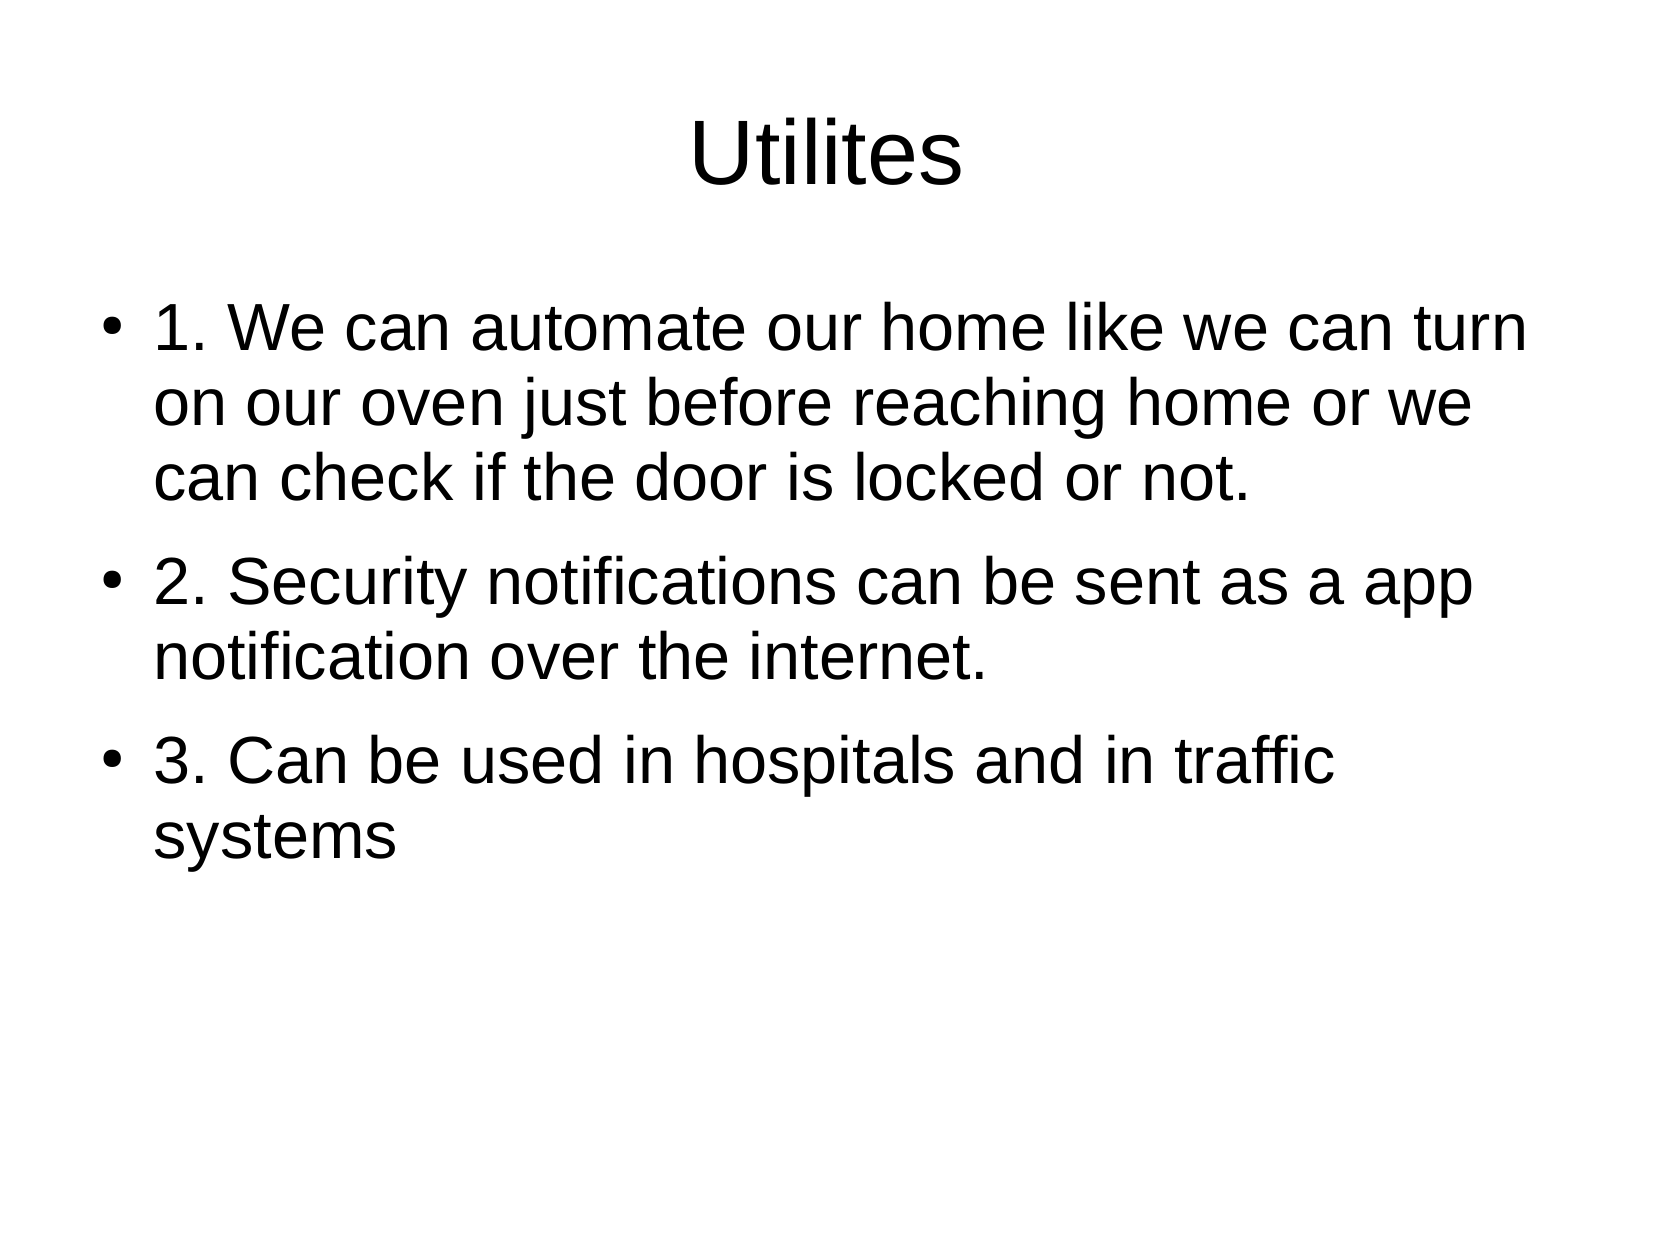

# Utilites
1. We can automate our home like we can turn on our oven just before reaching home or we can check if the door is locked or not.
2. Security notifications can be sent as a app notification over the internet.
3. Can be used in hospitals and in traffic systems